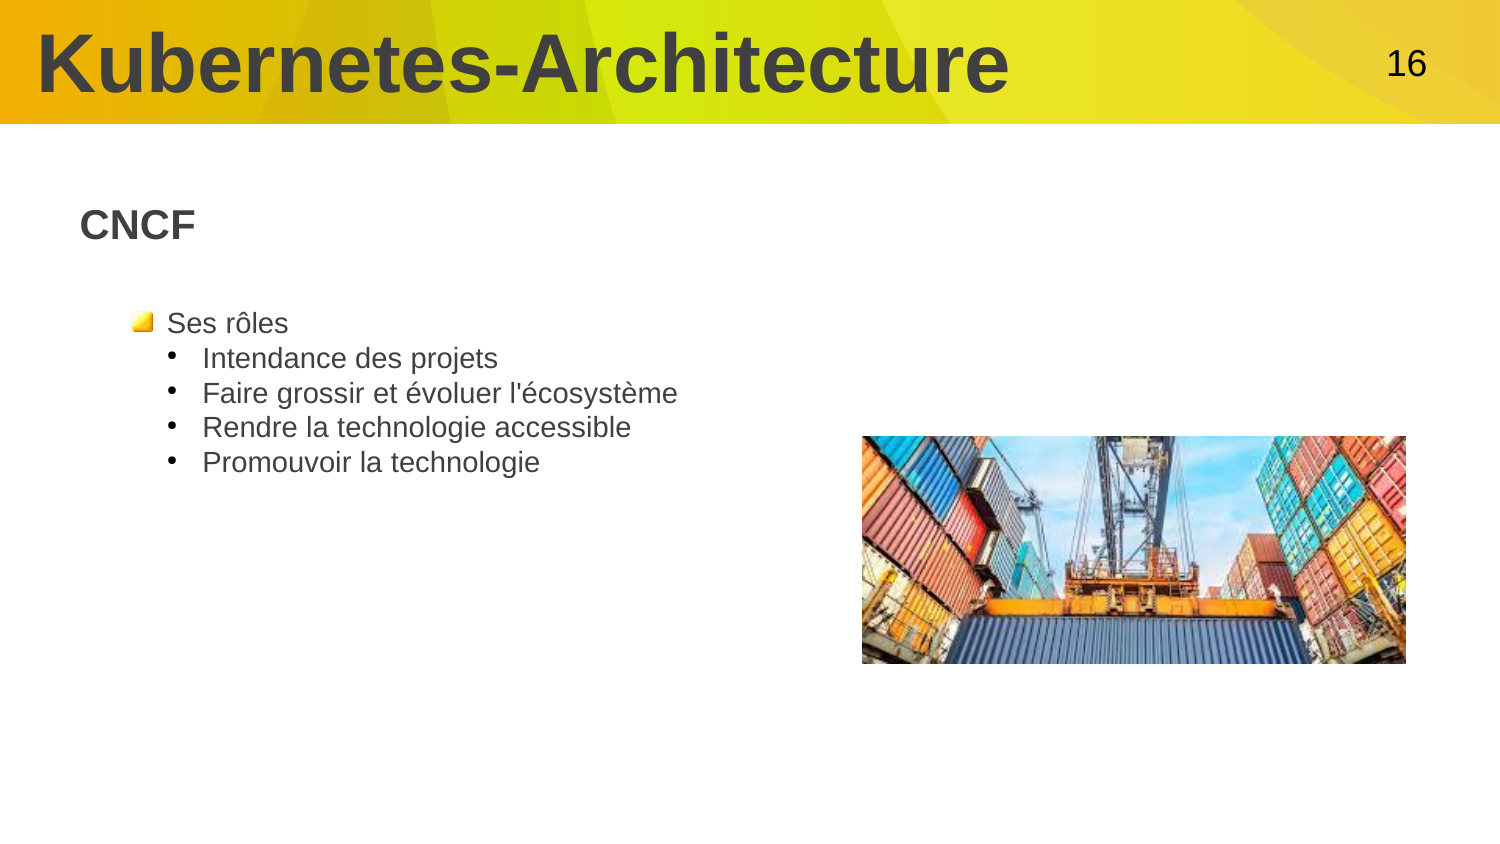

Kubernetes-Architecture
CNCF
Ses rôles
Intendance des projets
Faire grossir et évoluer l'écosystème
Rendre la technologie accessible
Promouvoir la technologie